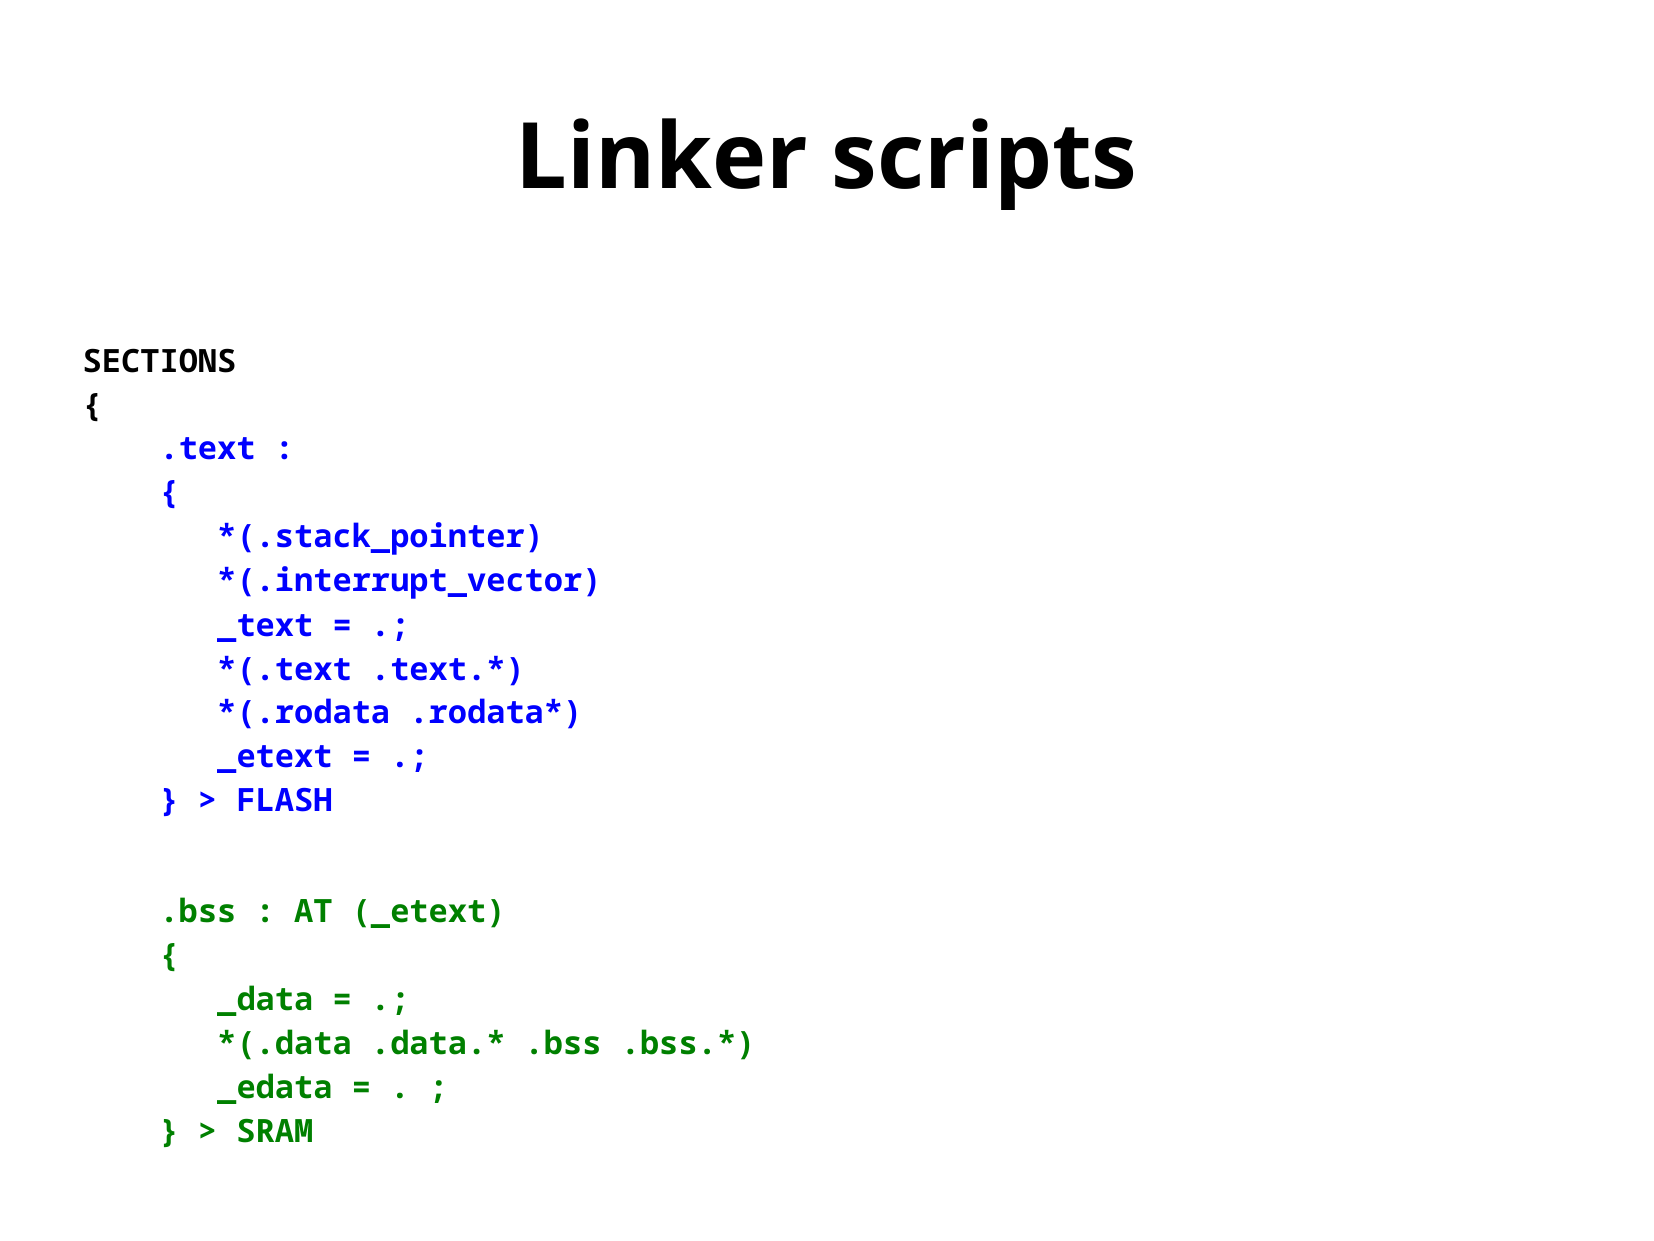

# Linker scripts
SECTIONS
{
 .text :
 {
	 *(.stack_pointer)
	 *(.interrupt_vector)
	 _text = .;
	 *(.text .text.*)
	 *(.rodata .rodata*)
	 _etext = .;
 } > FLASH
	 .bss : AT (_etext)
 {
	 _data = .;
	 *(.data .data.* .bss .bss.*)
	 _edata = . ;
 } > SRAM